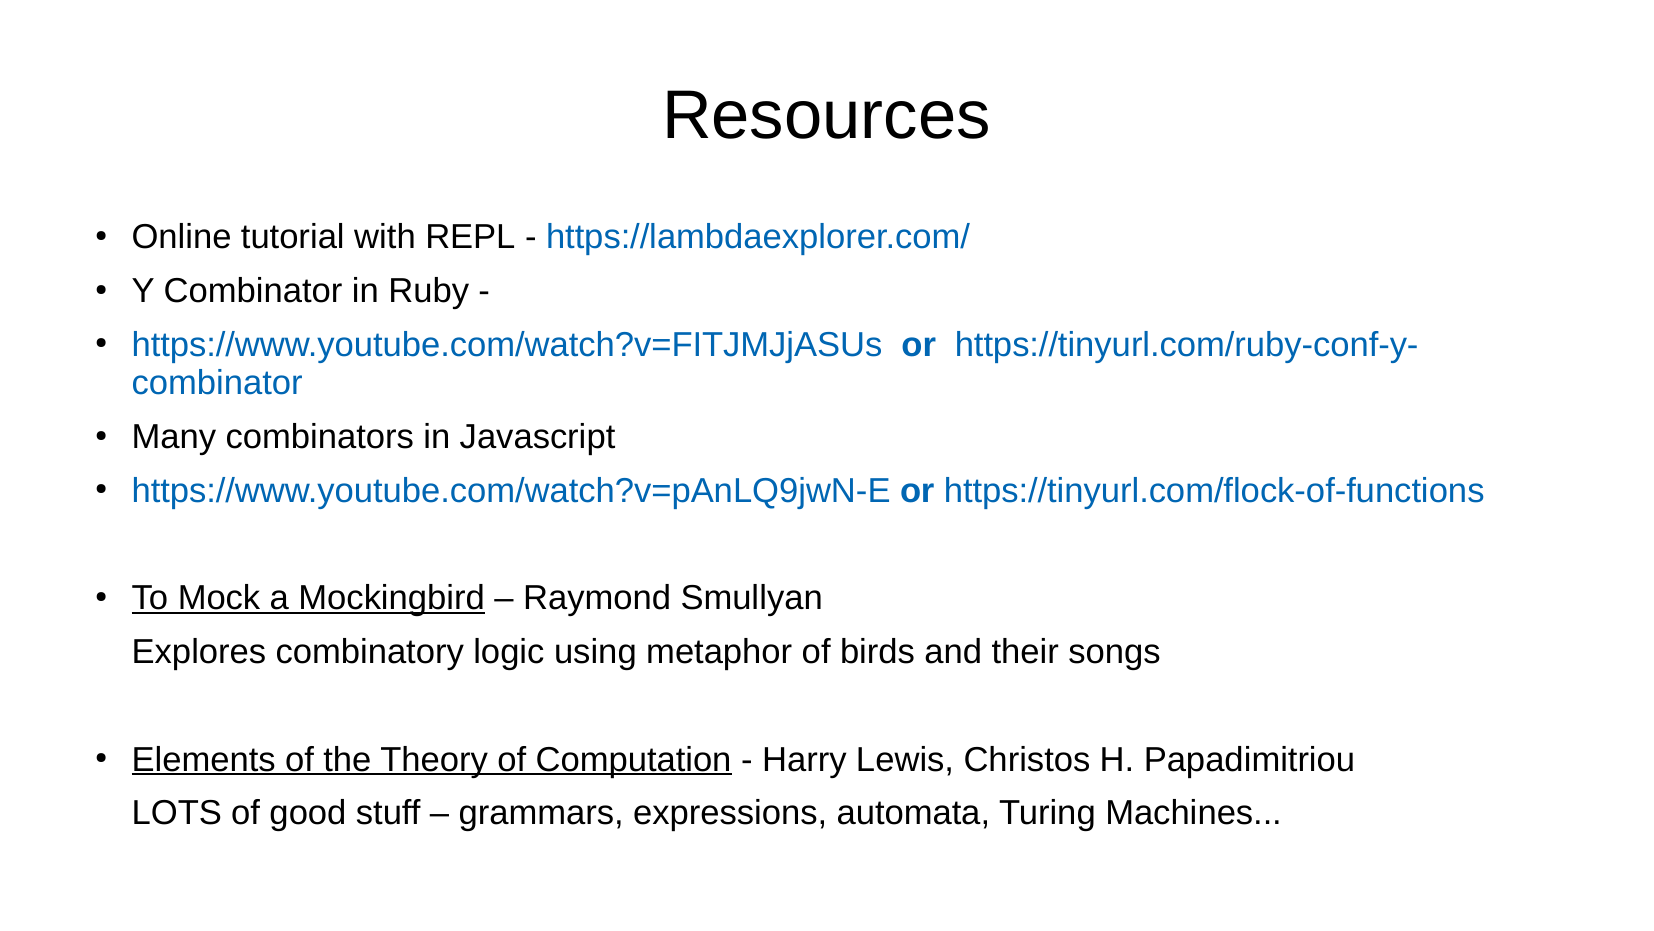

# Resources
Online tutorial with REPL - https://lambdaexplorer.com/
Y Combinator in Ruby -
https://www.youtube.com/watch?v=FITJMJjASUs or https://tinyurl.com/ruby-conf-y-combinator
Many combinators in Javascript
https://www.youtube.com/watch?v=pAnLQ9jwN-E or https://tinyurl.com/flock-of-functions
To Mock a Mockingbird – Raymond Smullyan
Explores combinatory logic using metaphor of birds and their songs
Elements of the Theory of Computation - Harry Lewis, Christos H. Papadimitriou
LOTS of good stuff – grammars, expressions, automata, Turing Machines...